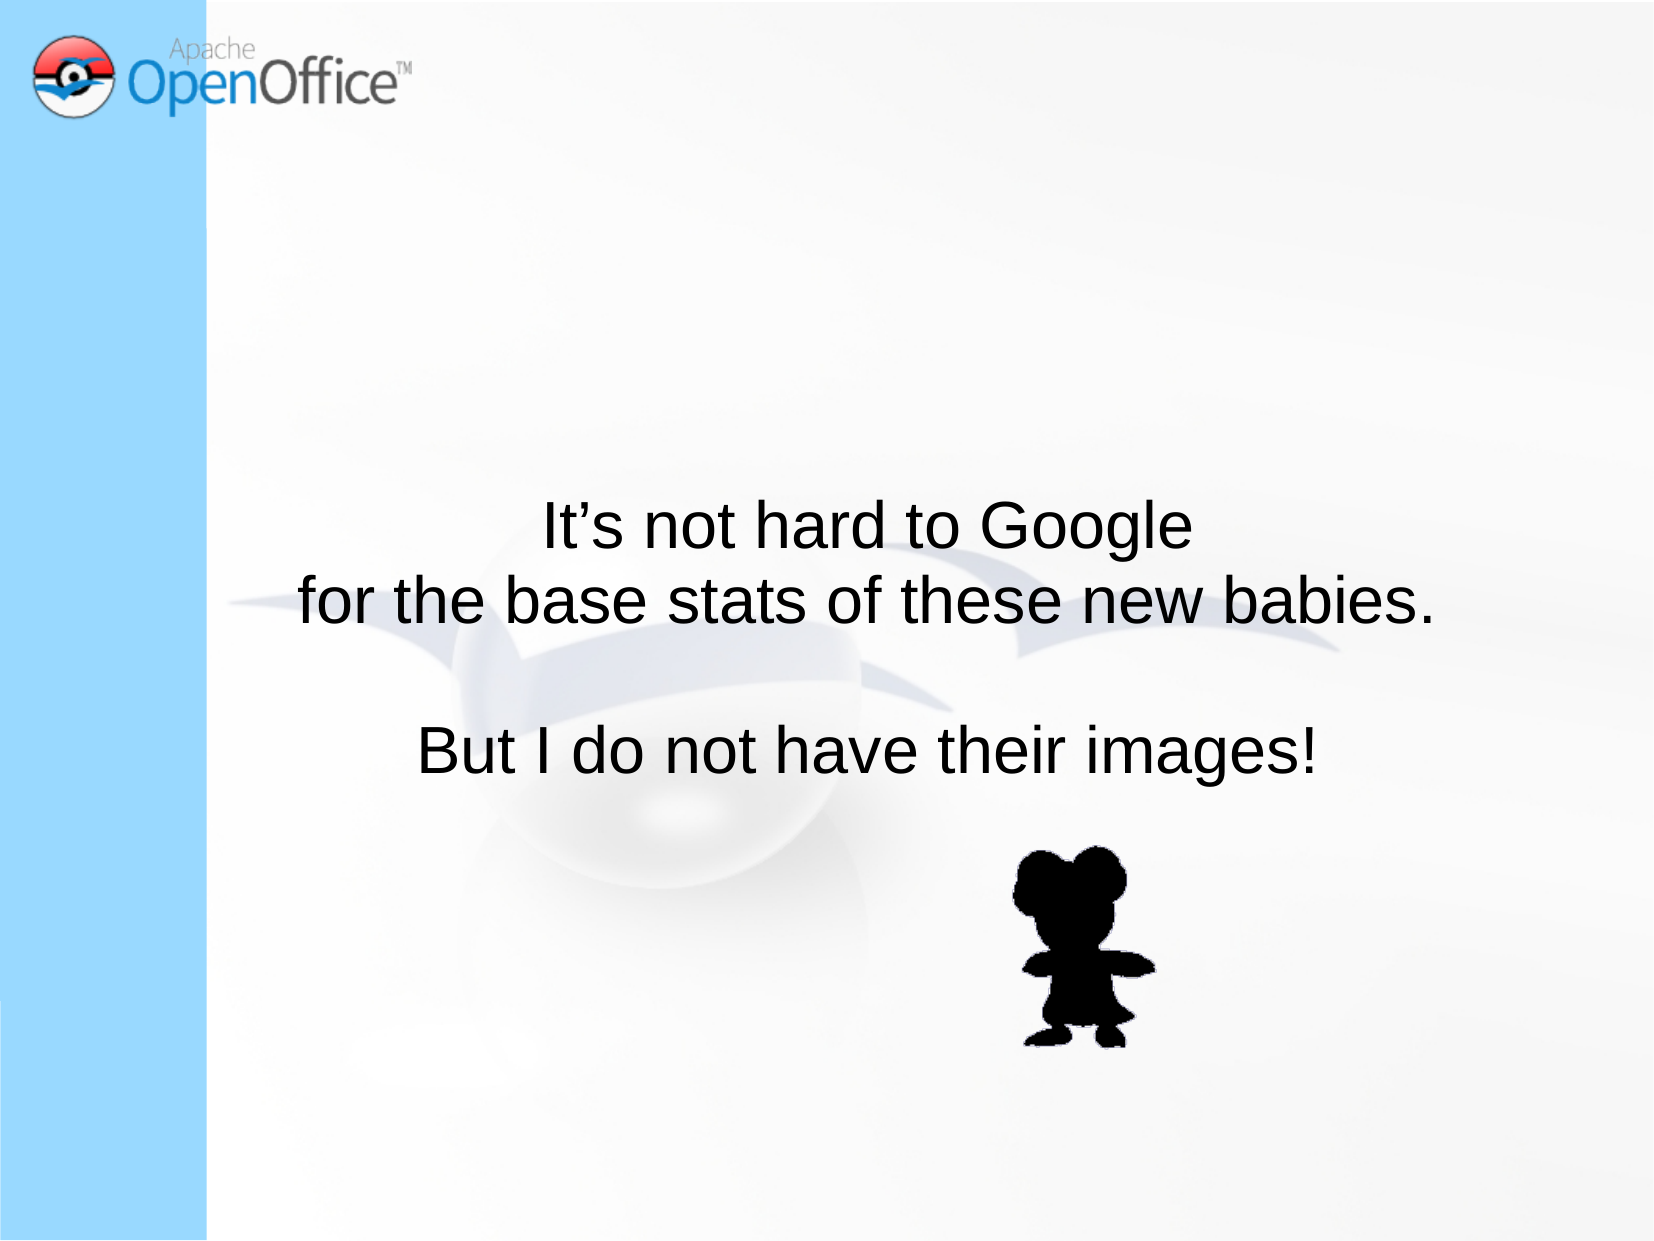

# It’s not hard to Google
for the base stats of these new babies.
But I do not have their images!